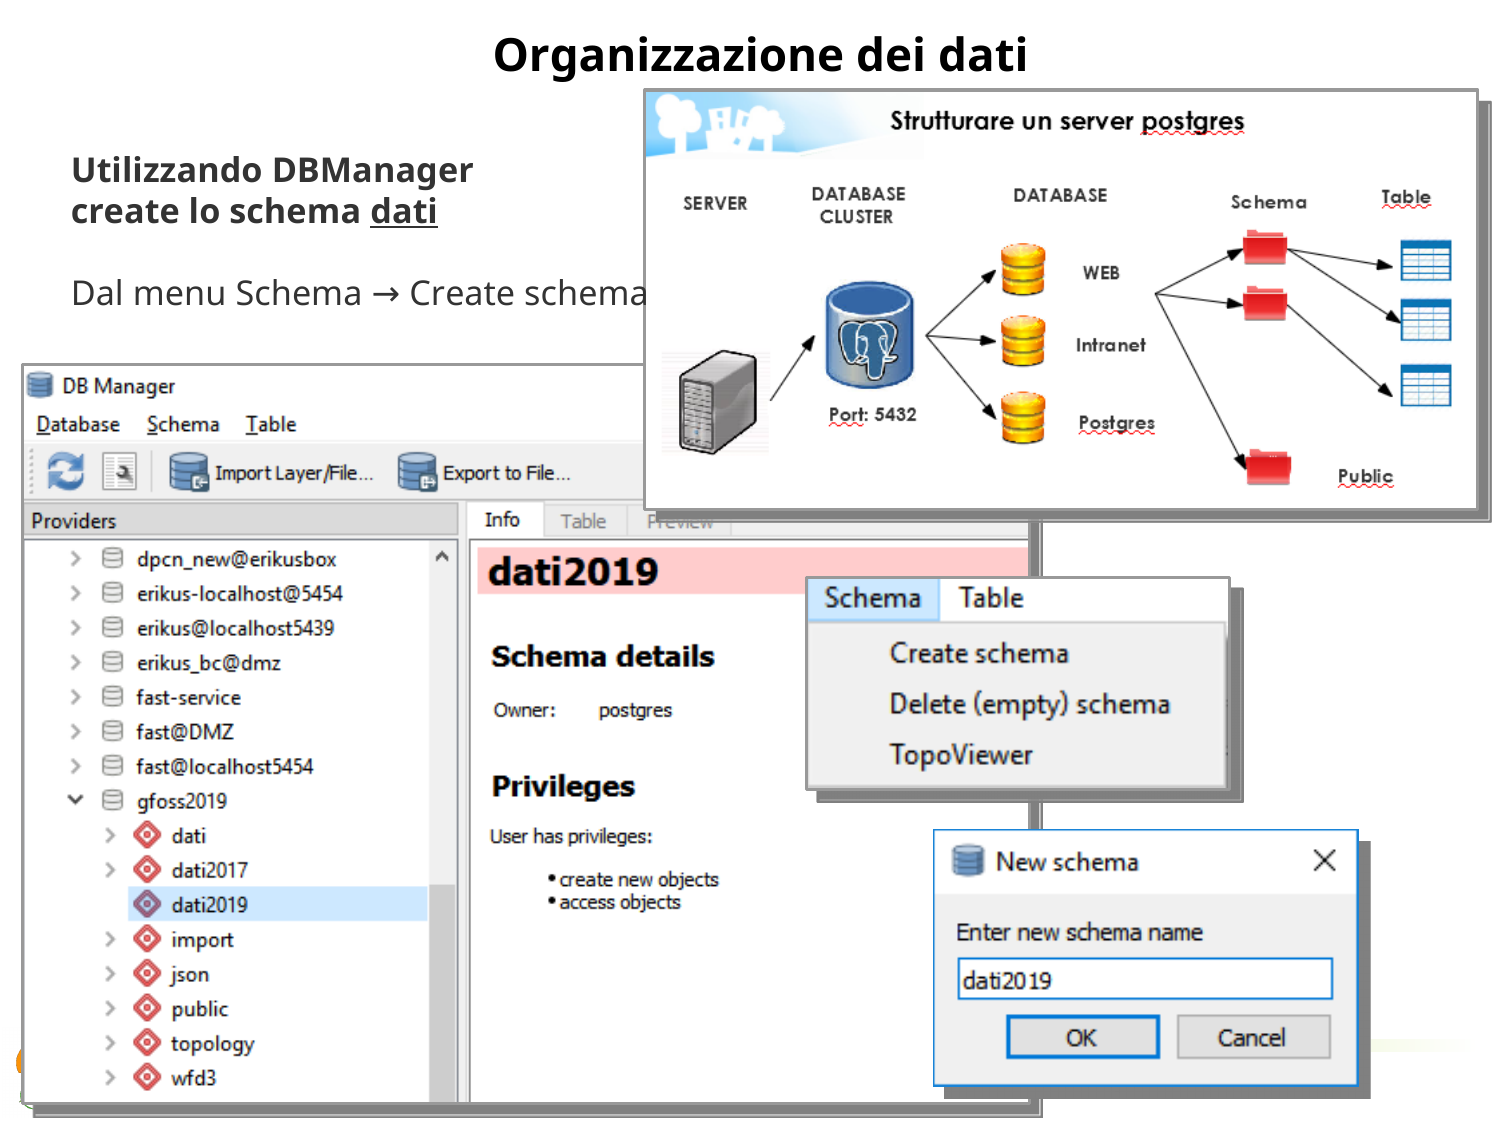

# Organizzazione dei dati
Utilizzando DBManager
create lo schema dati
Dal menu Schema → Create schema